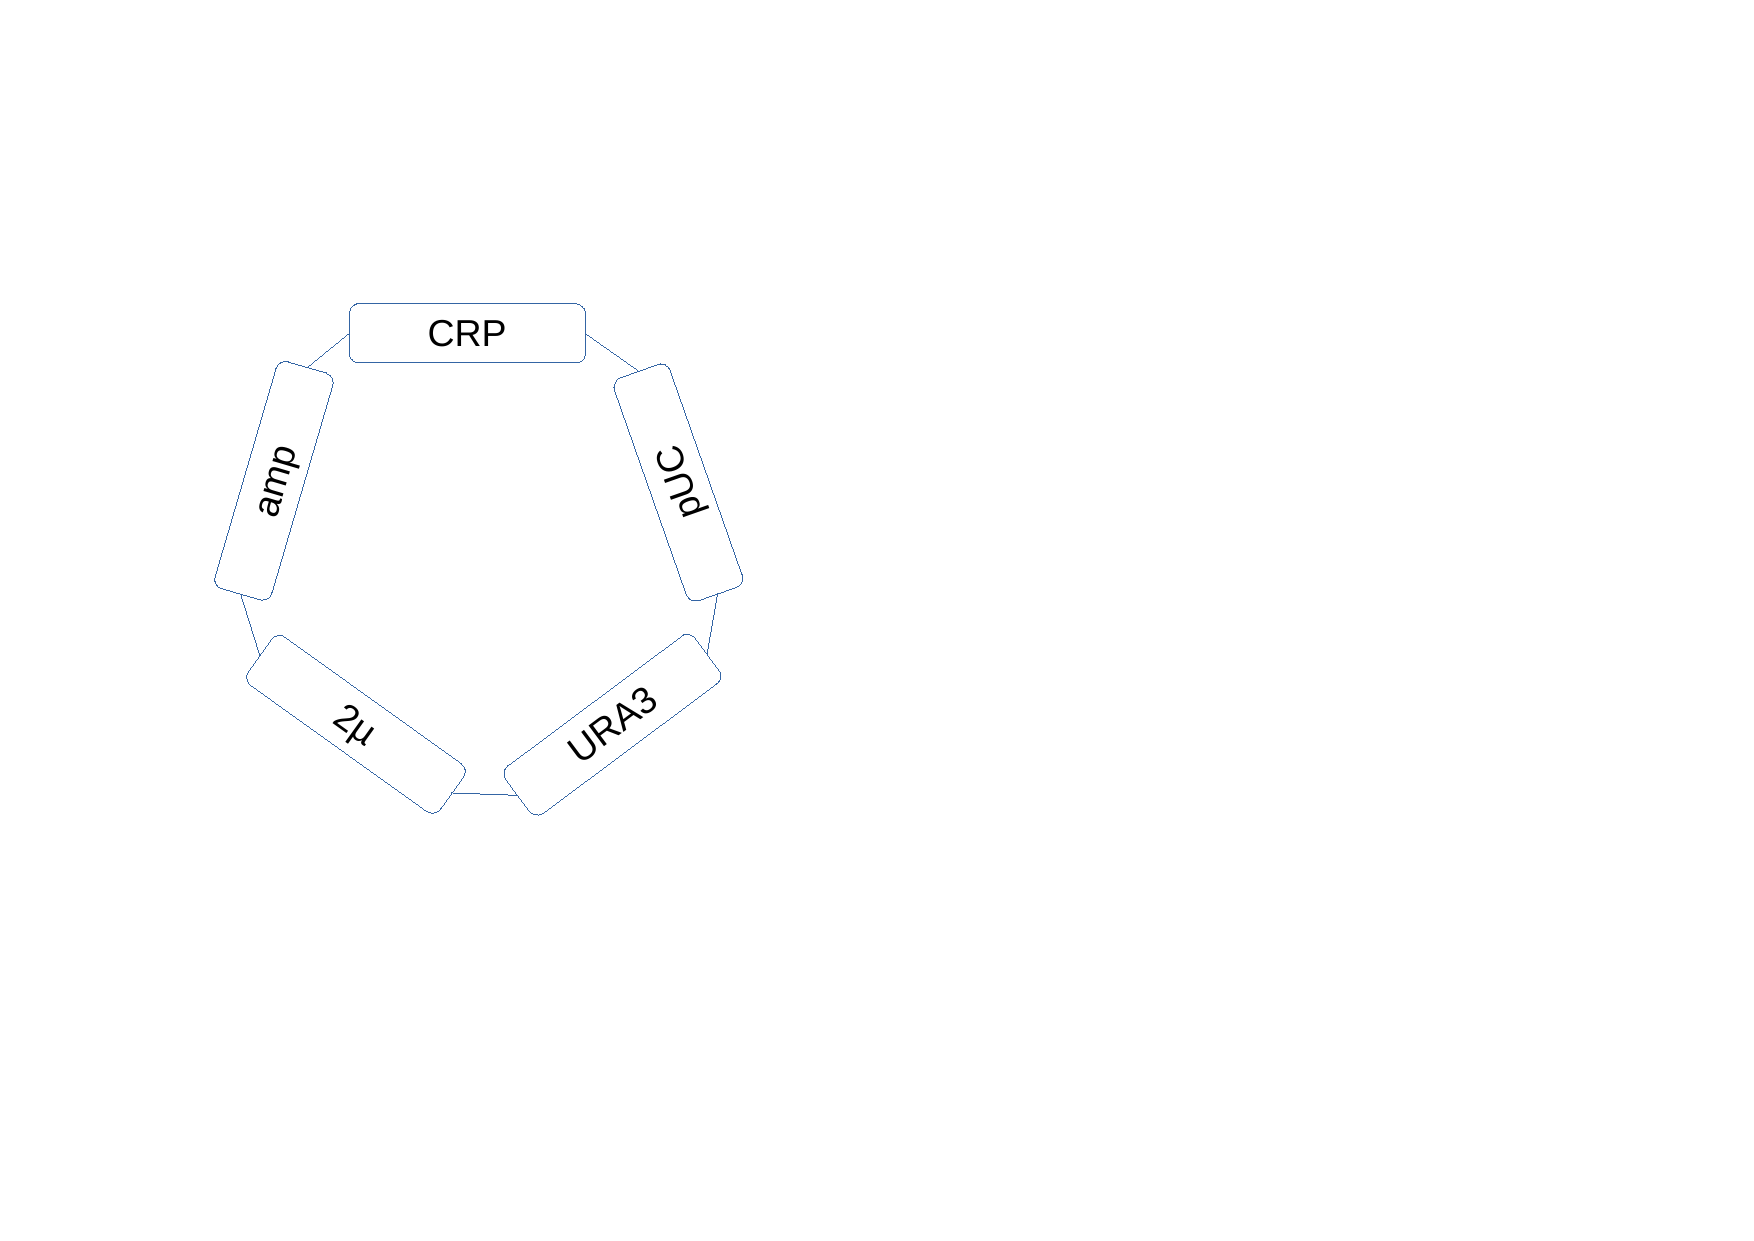

CRP
amp
pUC
2µ
CRP
URA3
amp
pUC
2µ
URA3